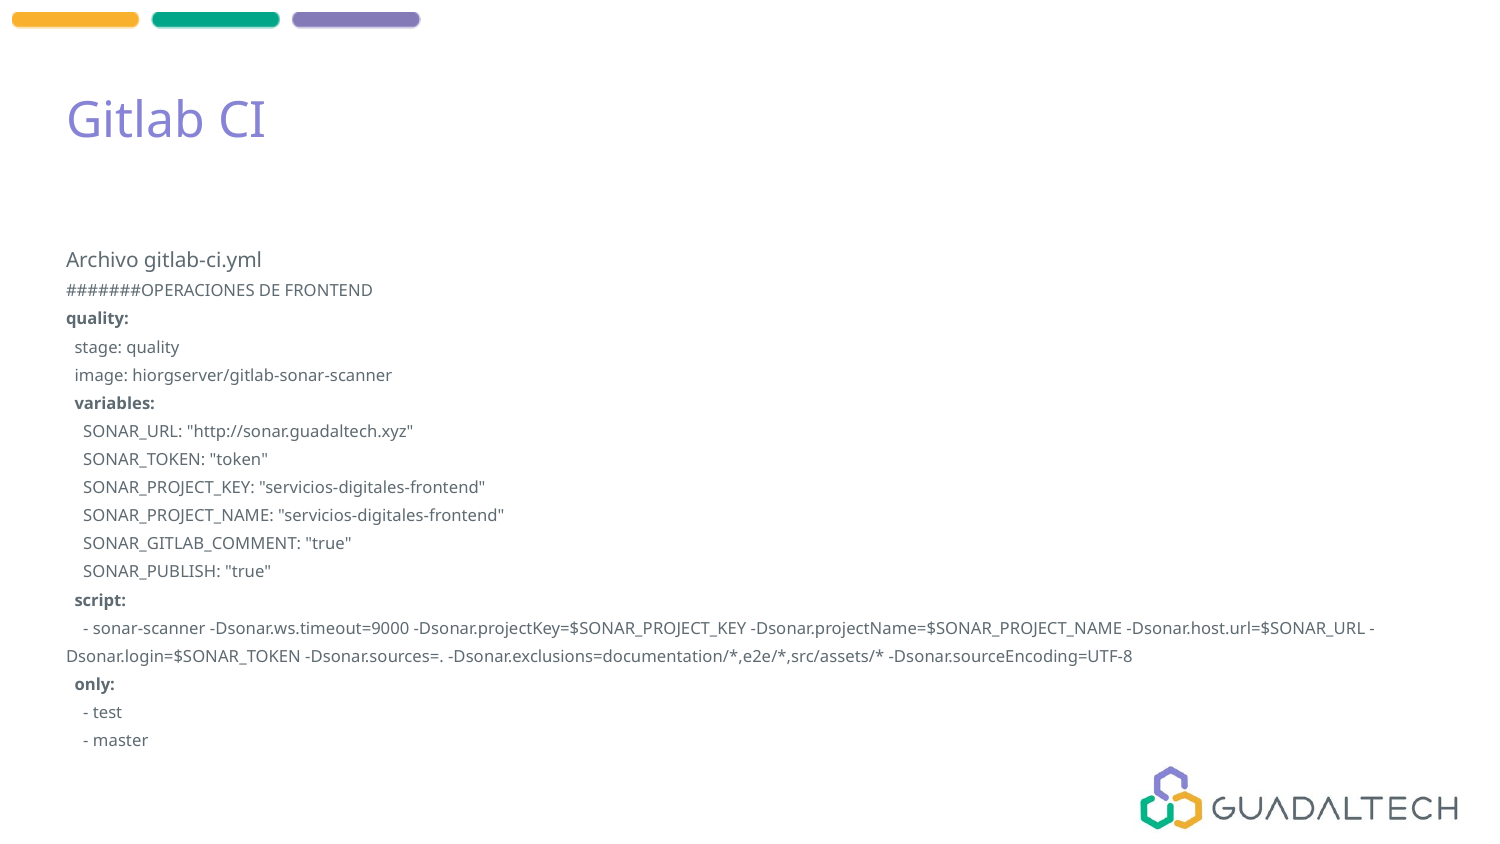

# Gitlab CI
Archivo gitlab-ci.yml
#######OPERACIONES DE FRONTEND
quality:
 stage: quality
 image: hiorgserver/gitlab-sonar-scanner
 variables:
 SONAR_URL: "http://sonar.guadaltech.xyz"
 SONAR_TOKEN: "token"
 SONAR_PROJECT_KEY: "servicios-digitales-frontend"
 SONAR_PROJECT_NAME: "servicios-digitales-frontend"
 SONAR_GITLAB_COMMENT: "true"
 SONAR_PUBLISH: "true"
 script:
 - sonar-scanner -Dsonar.ws.timeout=9000 -Dsonar.projectKey=$SONAR_PROJECT_KEY -Dsonar.projectName=$SONAR_PROJECT_NAME -Dsonar.host.url=$SONAR_URL -Dsonar.login=$SONAR_TOKEN -Dsonar.sources=. -Dsonar.exclusions=documentation/*,e2e/*,src/assets/* -Dsonar.sourceEncoding=UTF-8
 only:
 - test
 - master